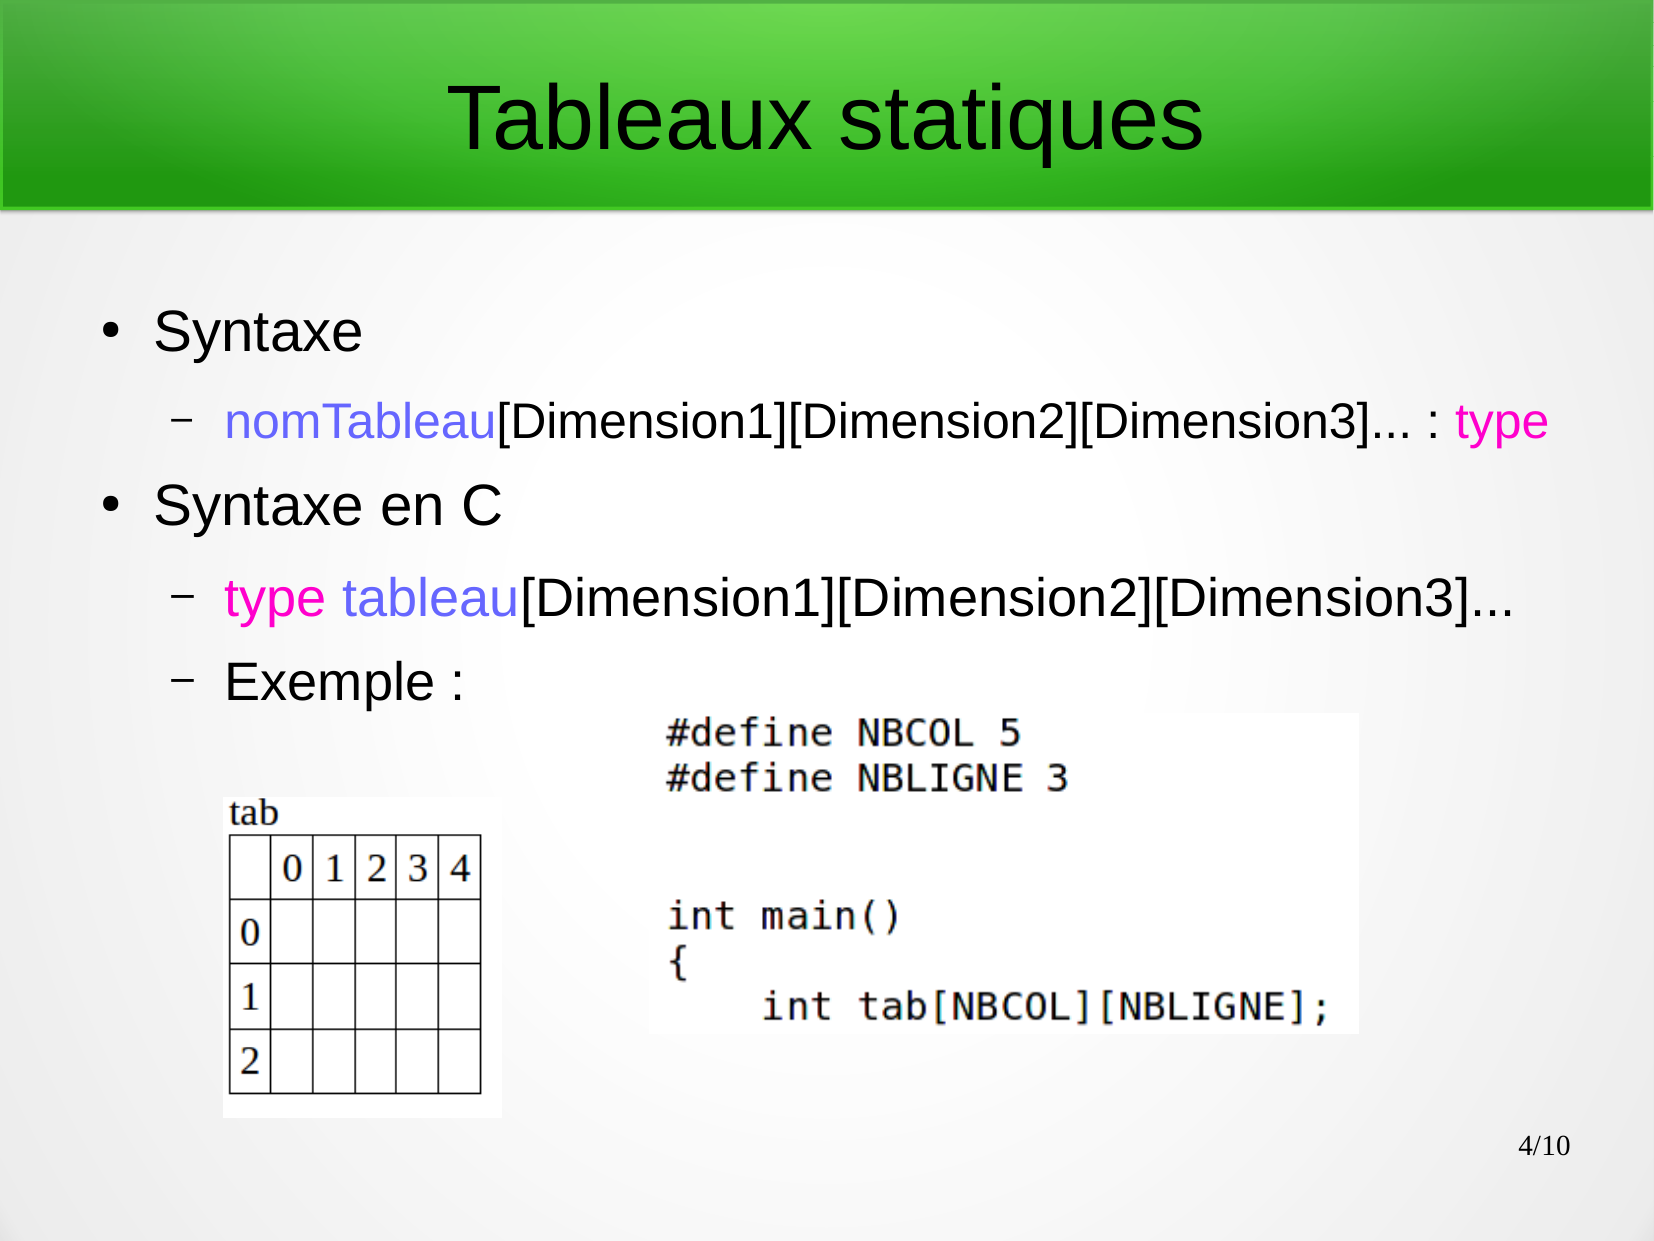

# Tableaux statiques
Syntaxe
nomTableau[Dimension1][Dimension2][Dimension3]... : type
Syntaxe en C
type tableau[Dimension1][Dimension2][Dimension3]...
Exemple :
4